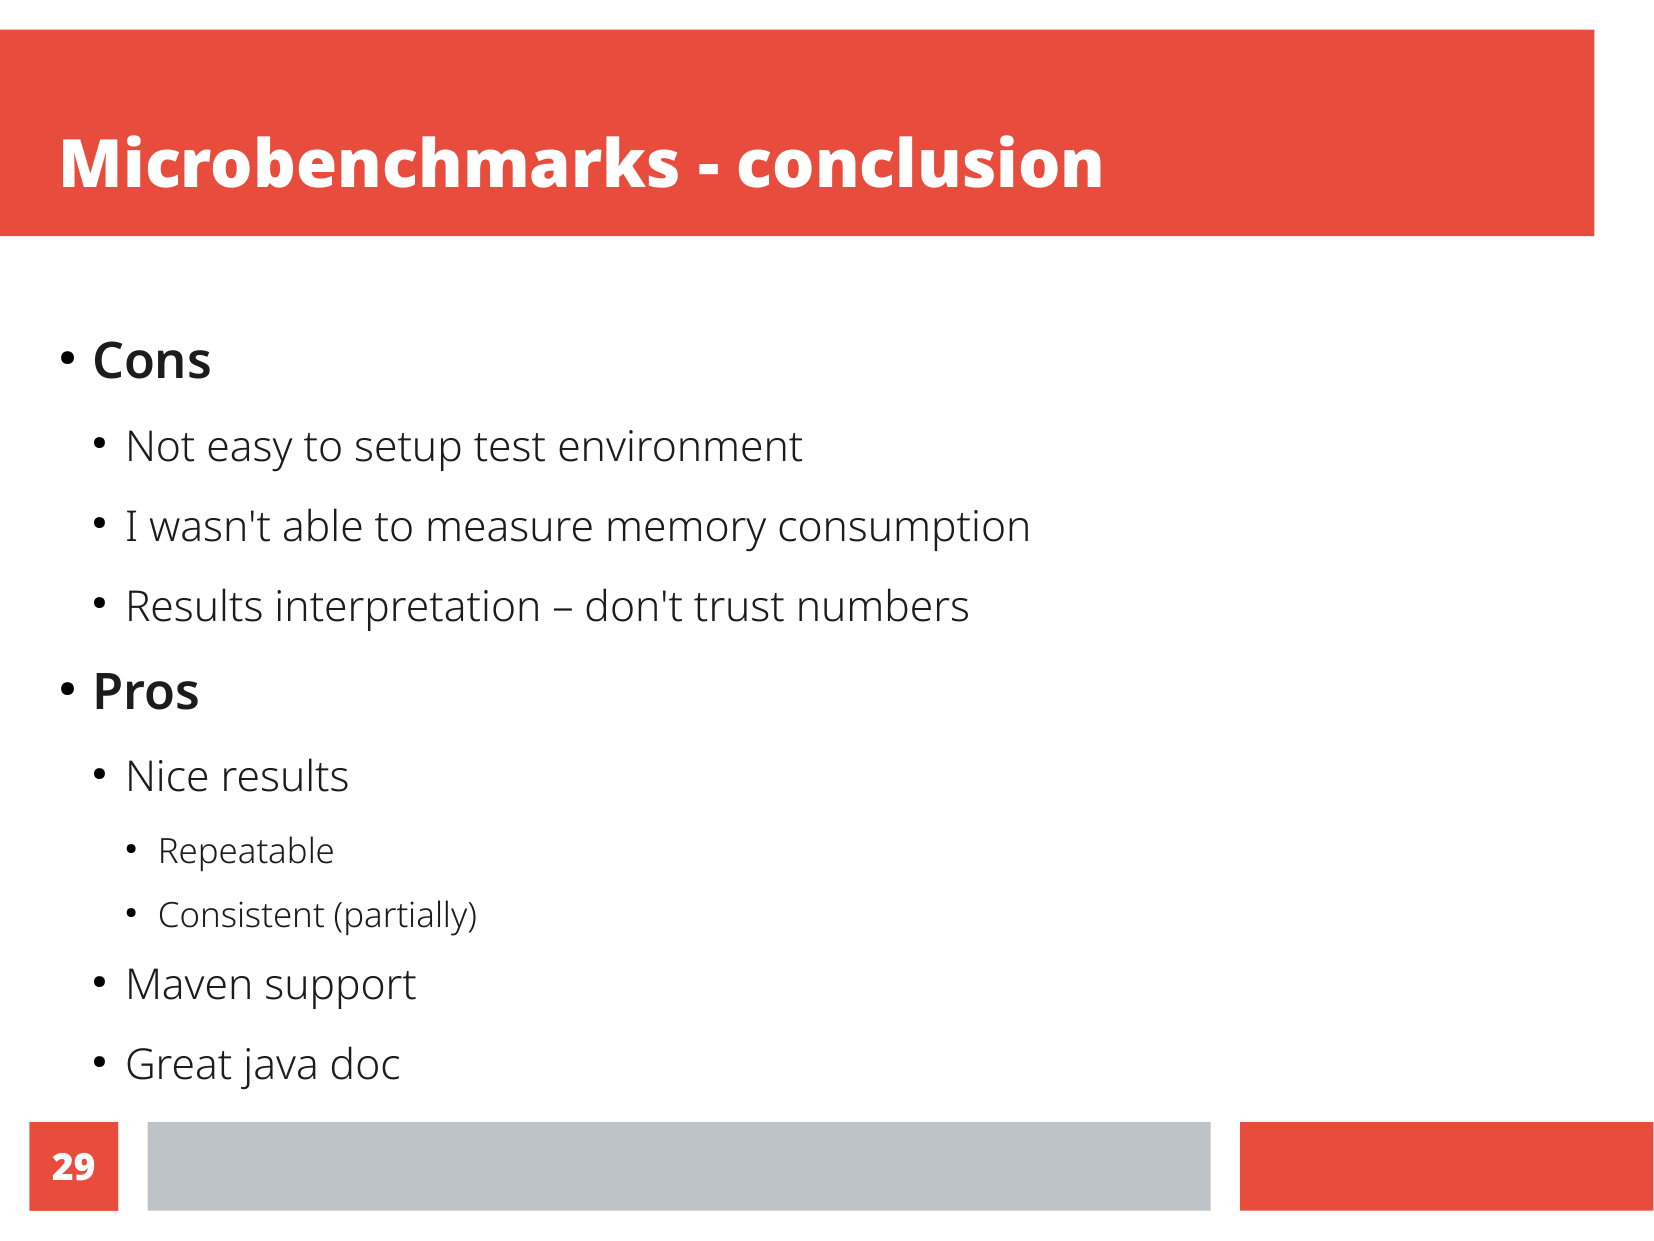

# Microbenchmarks - conclusion
Cons
Not easy to setup test environment
I wasn't able to measure memory consumption
Results interpretation – don't trust numbers
Pros
Nice results
Repeatable
Consistent (partially)
Maven support
Great java doc
29